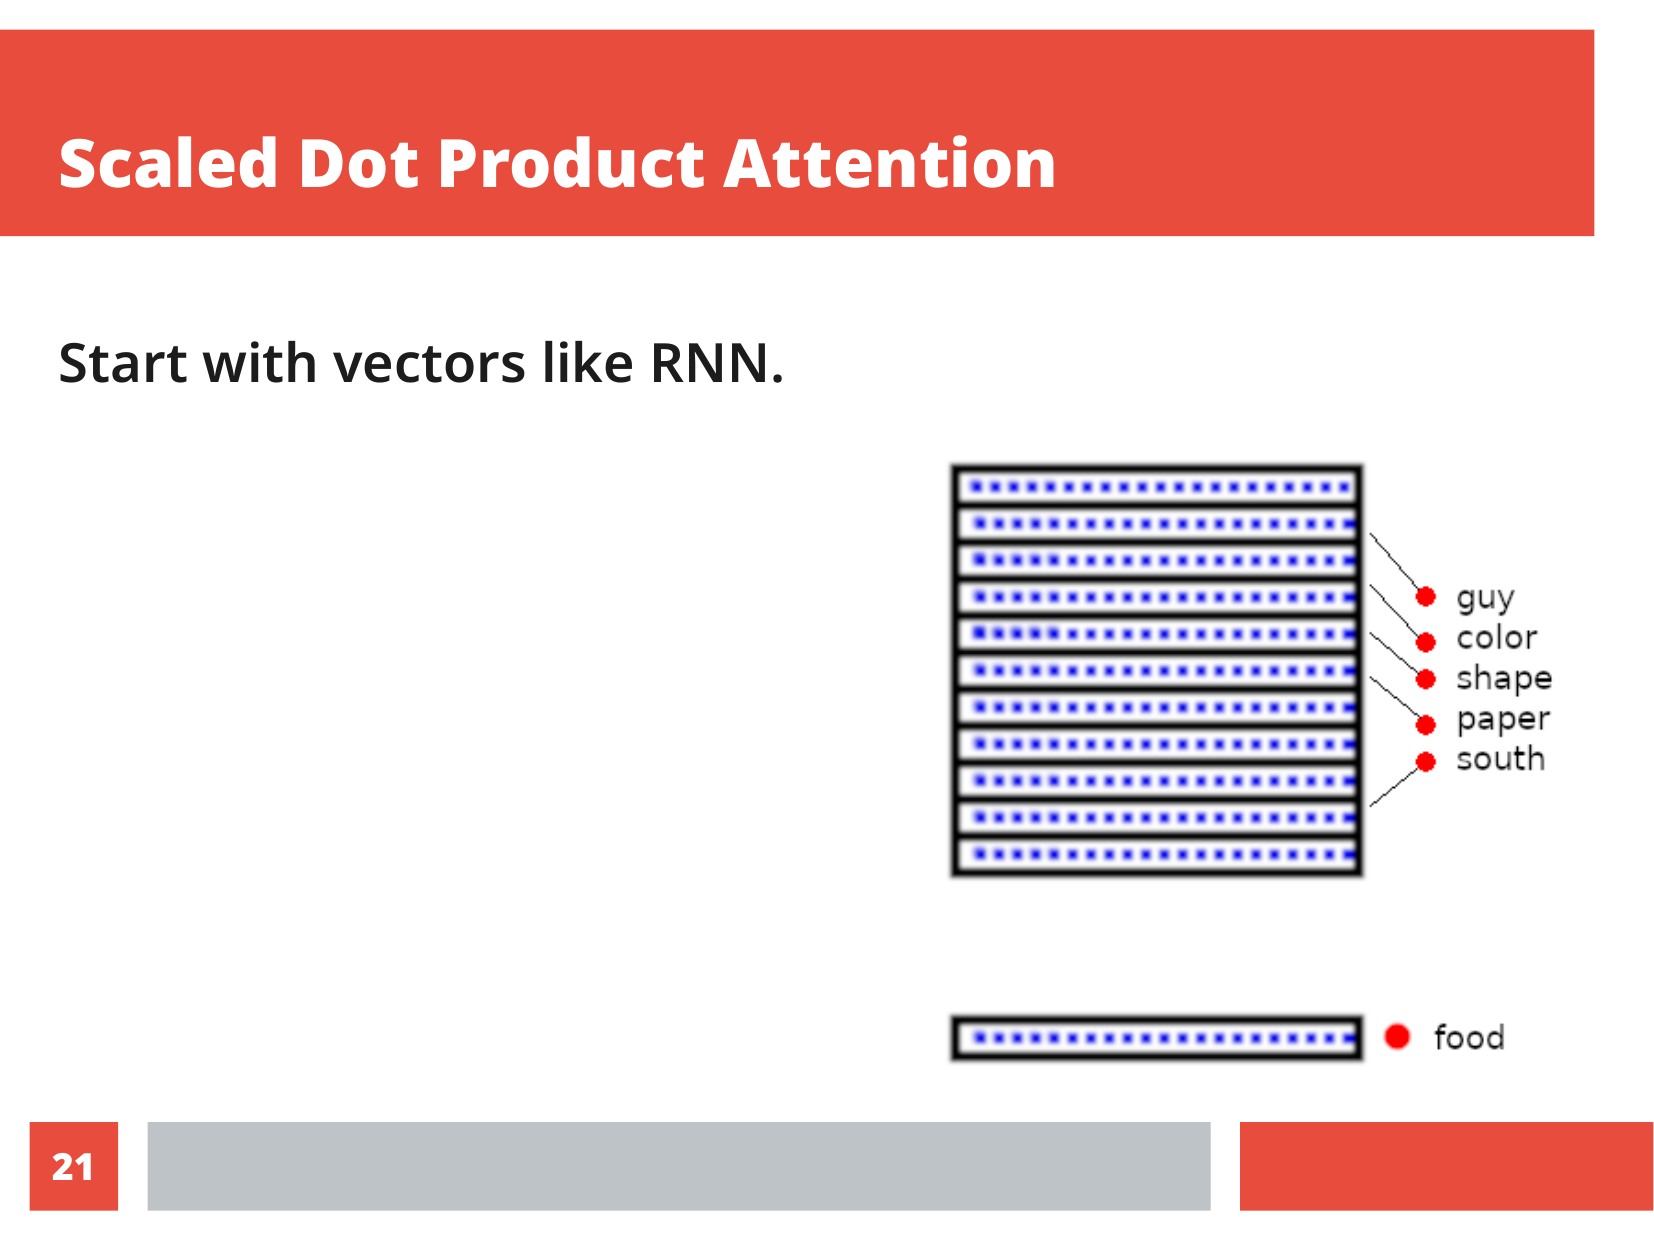

# Scaled Dot Product Attention
Start with vectors like RNN.
21